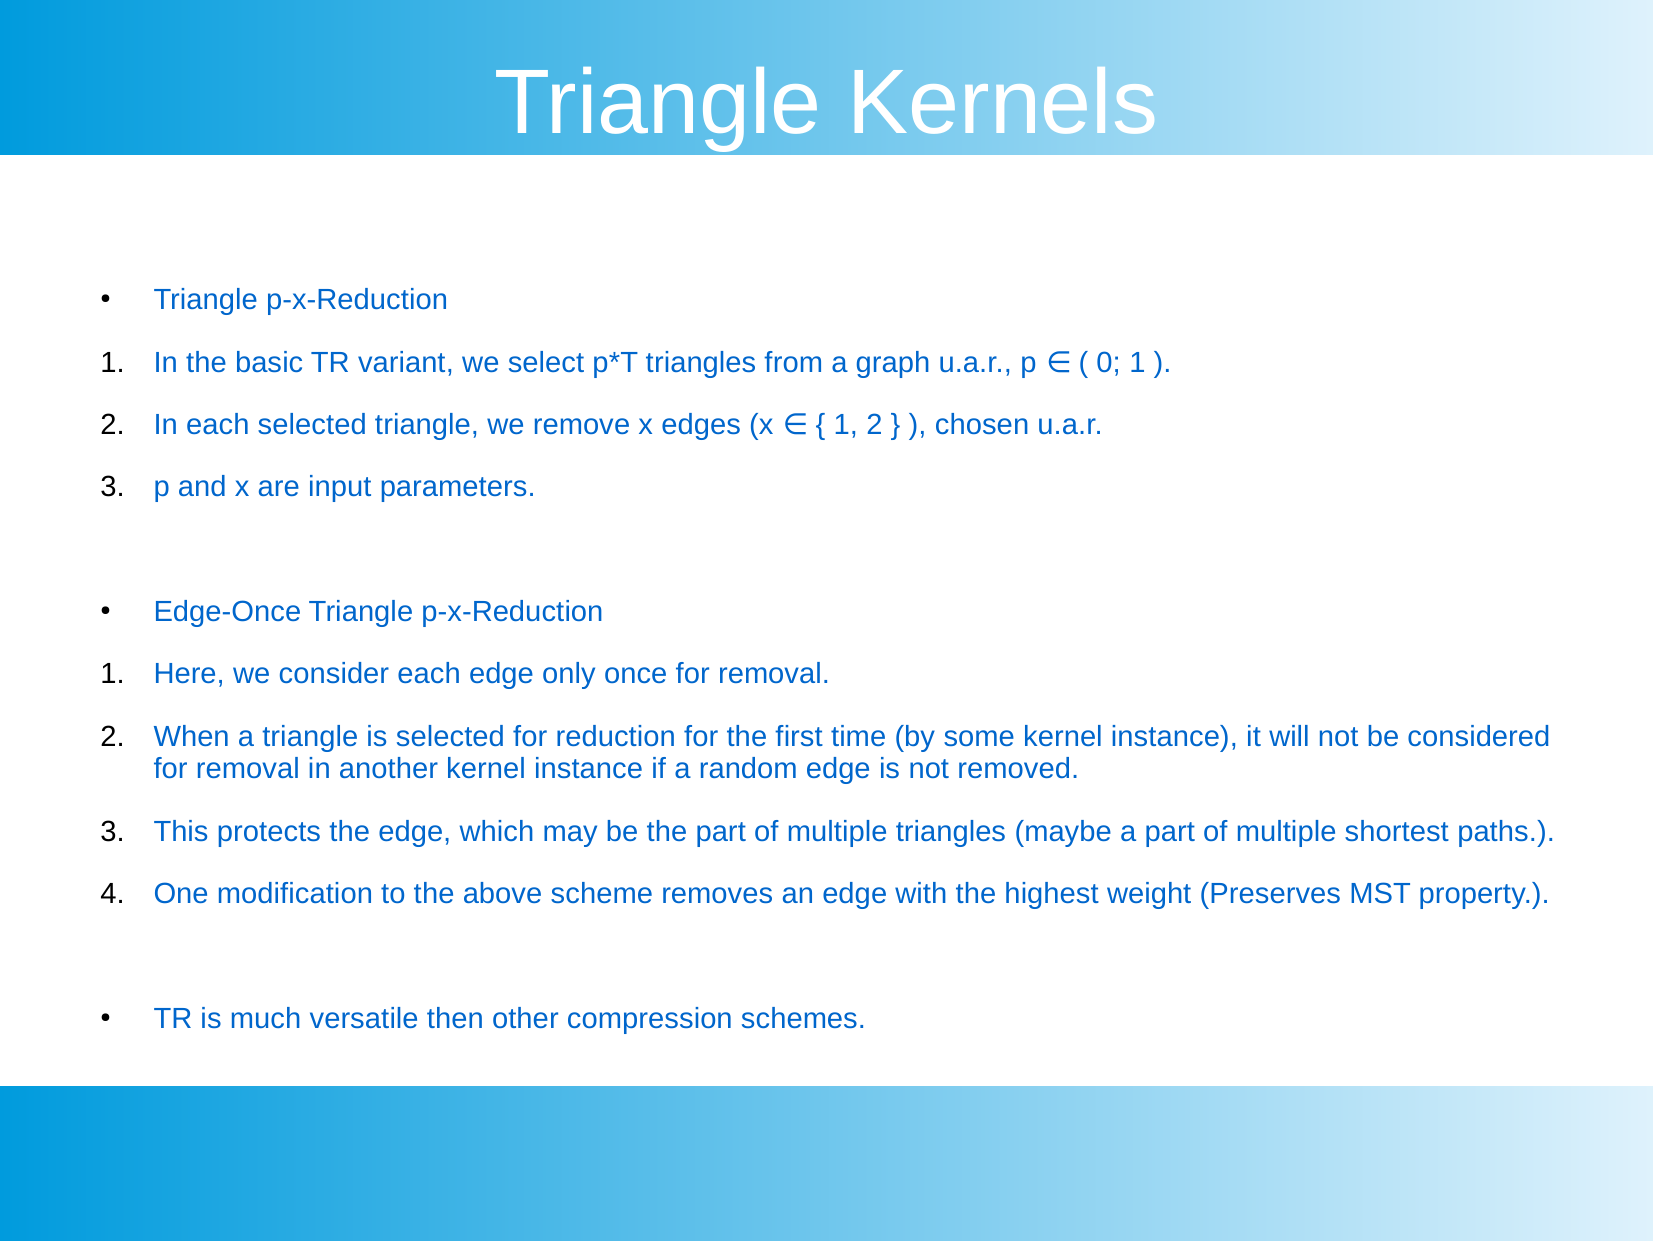

# Triangle Kernels
Triangle p-x-Reduction
In the basic TR variant, we select p*T triangles from a graph u.a.r., p ∈ ( 0; 1 ).
In each selected triangle, we remove x edges (x ∈ { 1, 2 } ), chosen u.a.r.
p and x are input parameters.
Edge-Once Triangle p-x-Reduction
Here, we consider each edge only once for removal.
When a triangle is selected for reduction for the first time (by some kernel instance), it will not be considered for removal in another kernel instance if a random edge is not removed.
This protects the edge, which may be the part of multiple triangles (maybe a part of multiple shortest paths.).
One modification to the above scheme removes an edge with the highest weight (Preserves MST property.).
TR is much versatile then other compression schemes.